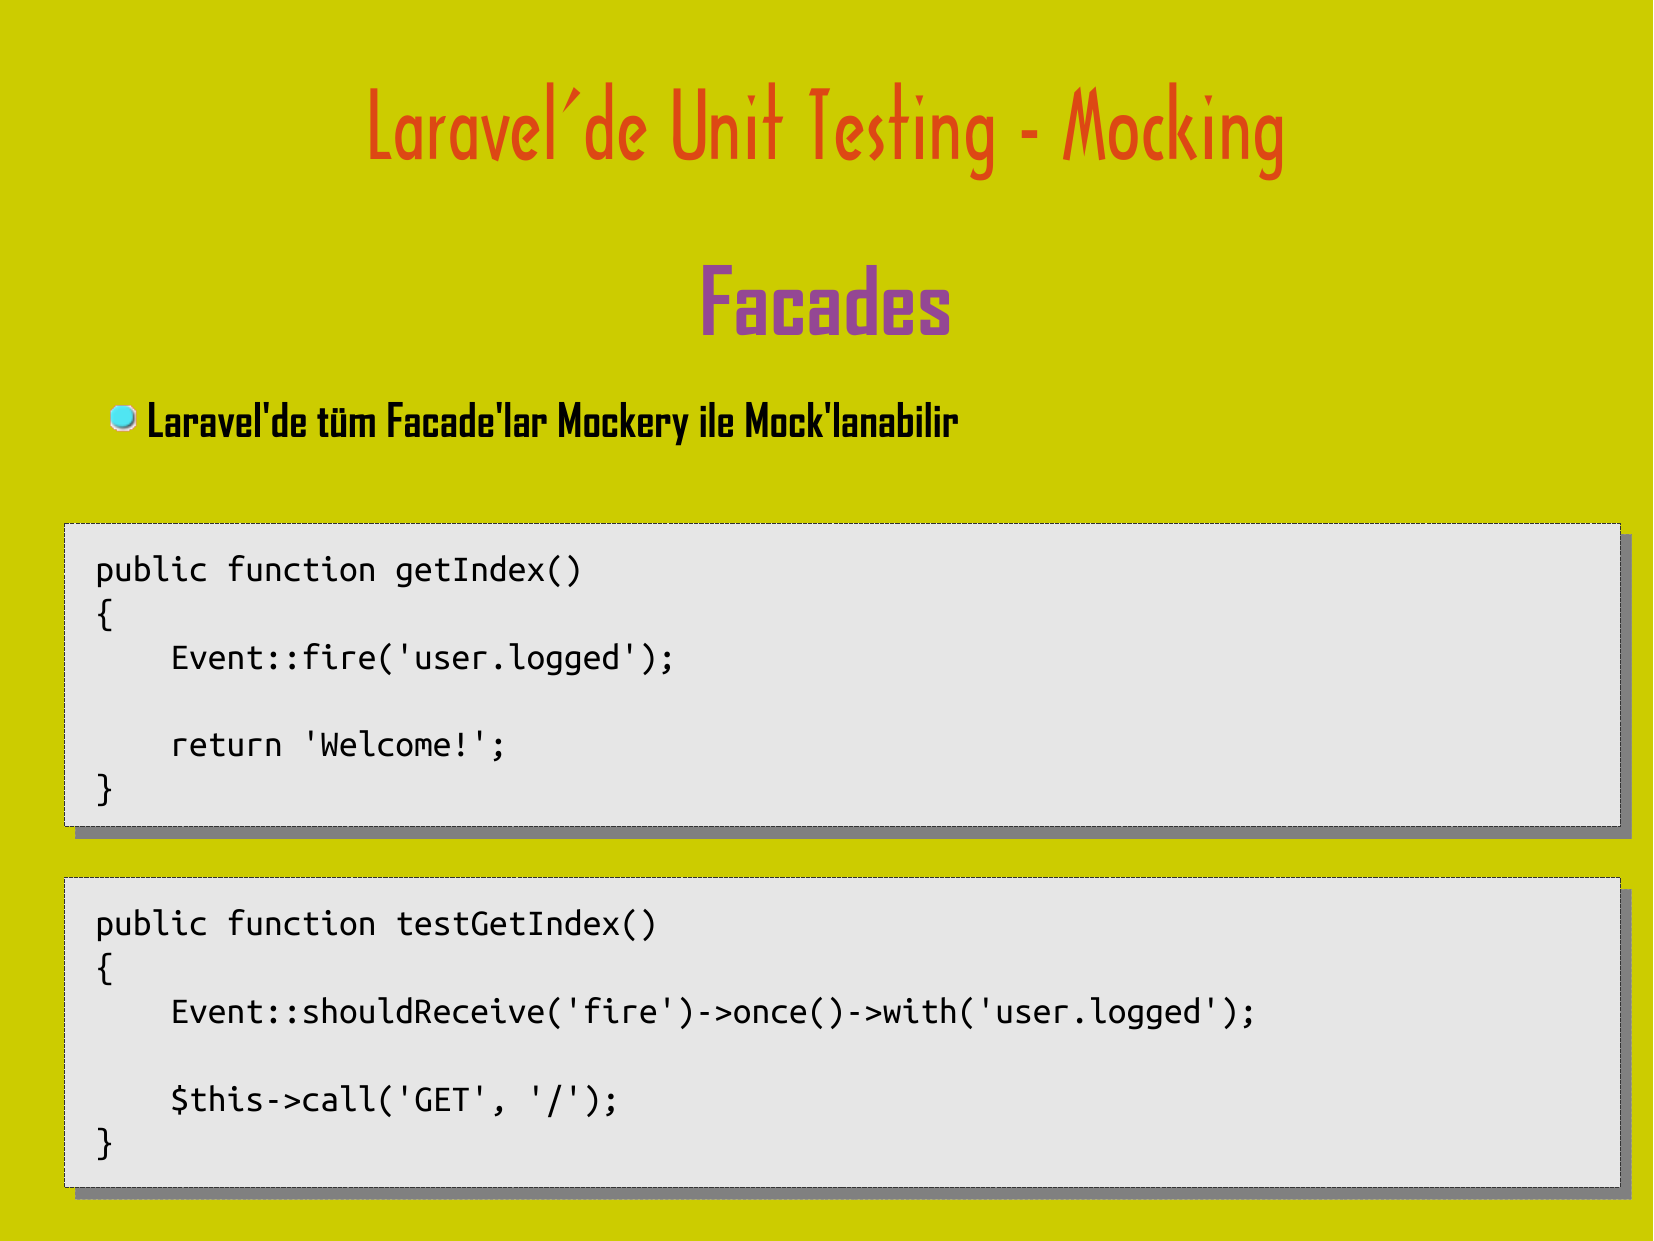

Laravel'de Unit Testing - Mocking
Facades
 Laravel'de tüm Facade'lar Mockery ile Mock'lanabilir
public function getIndex()
{
 Event::fire('user.logged');
 return 'Welcome!';
}
public function testGetIndex()
{
 Event::shouldReceive('fire')->once()->with('user.logged');
 $this->call('GET', '/');
}